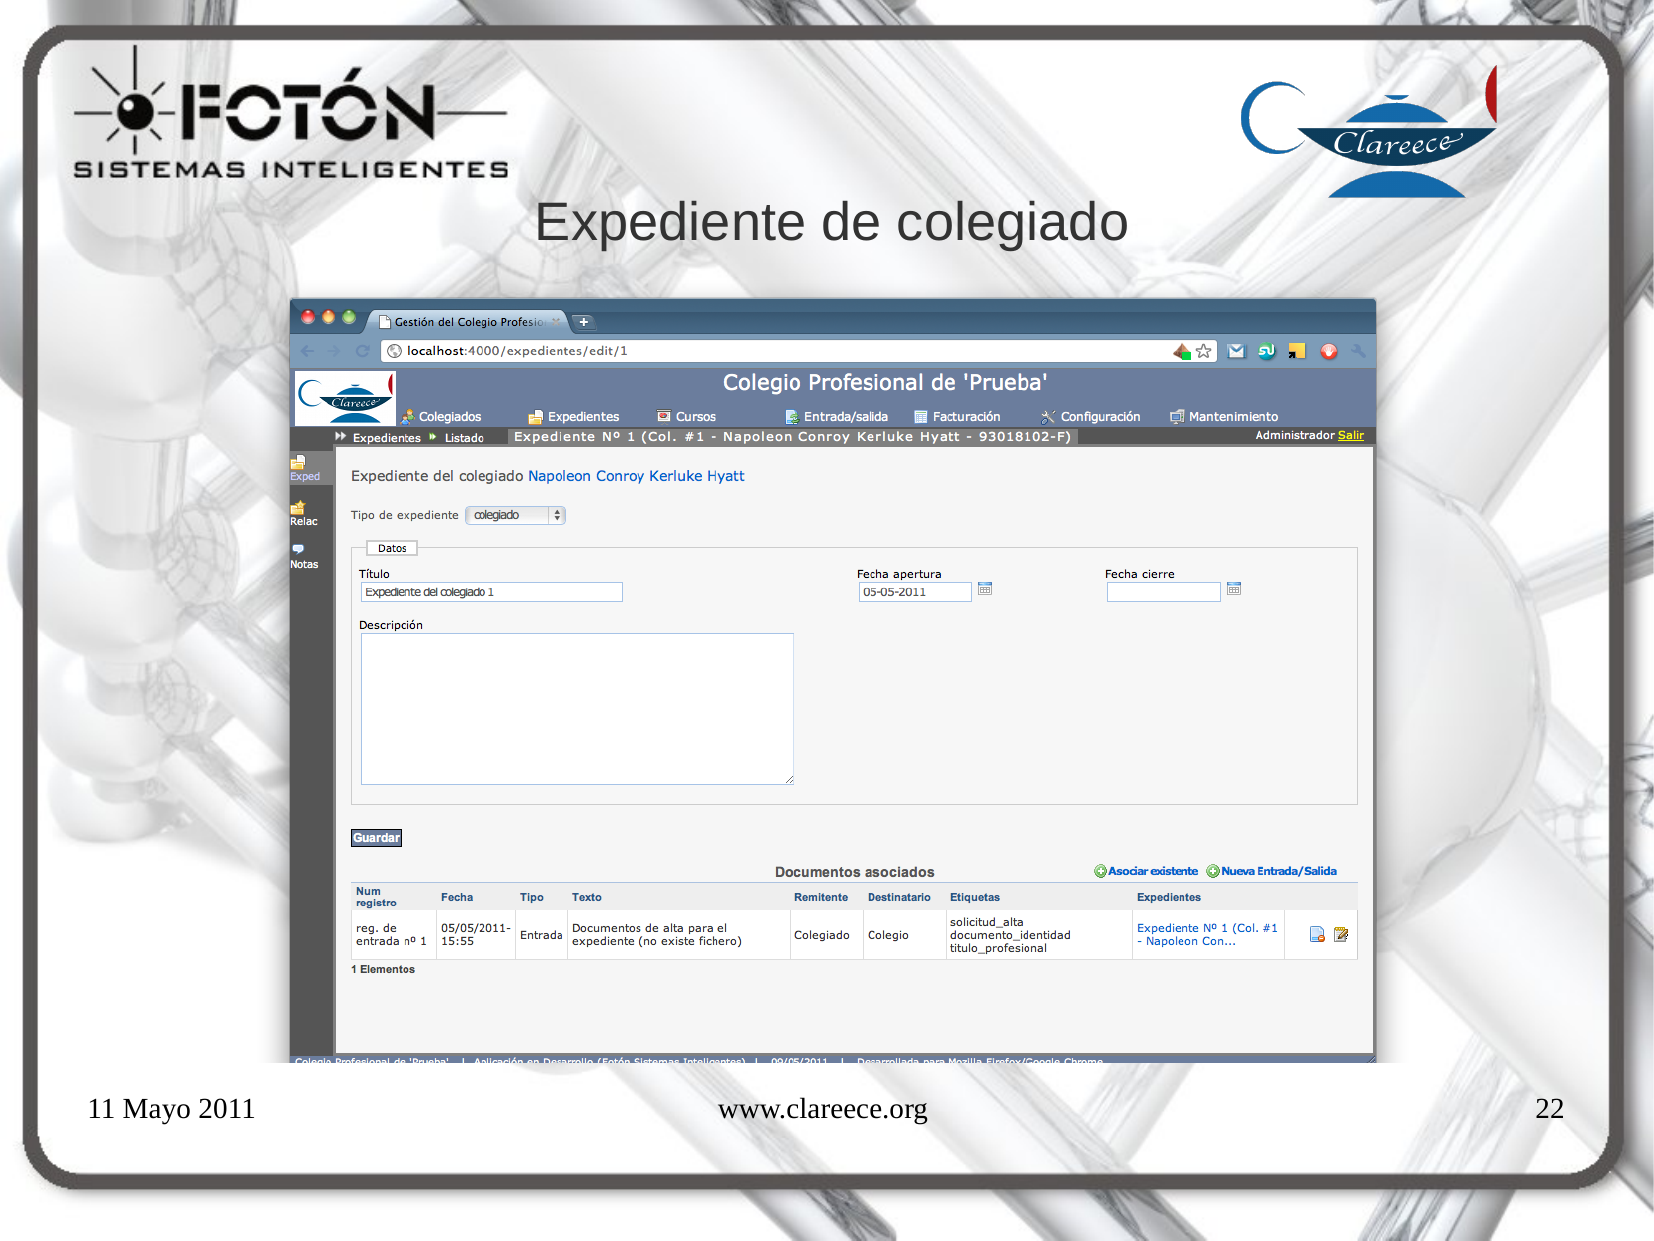

# Expediente de colegiado
11 Mayo 2011
www.clareece.org
22